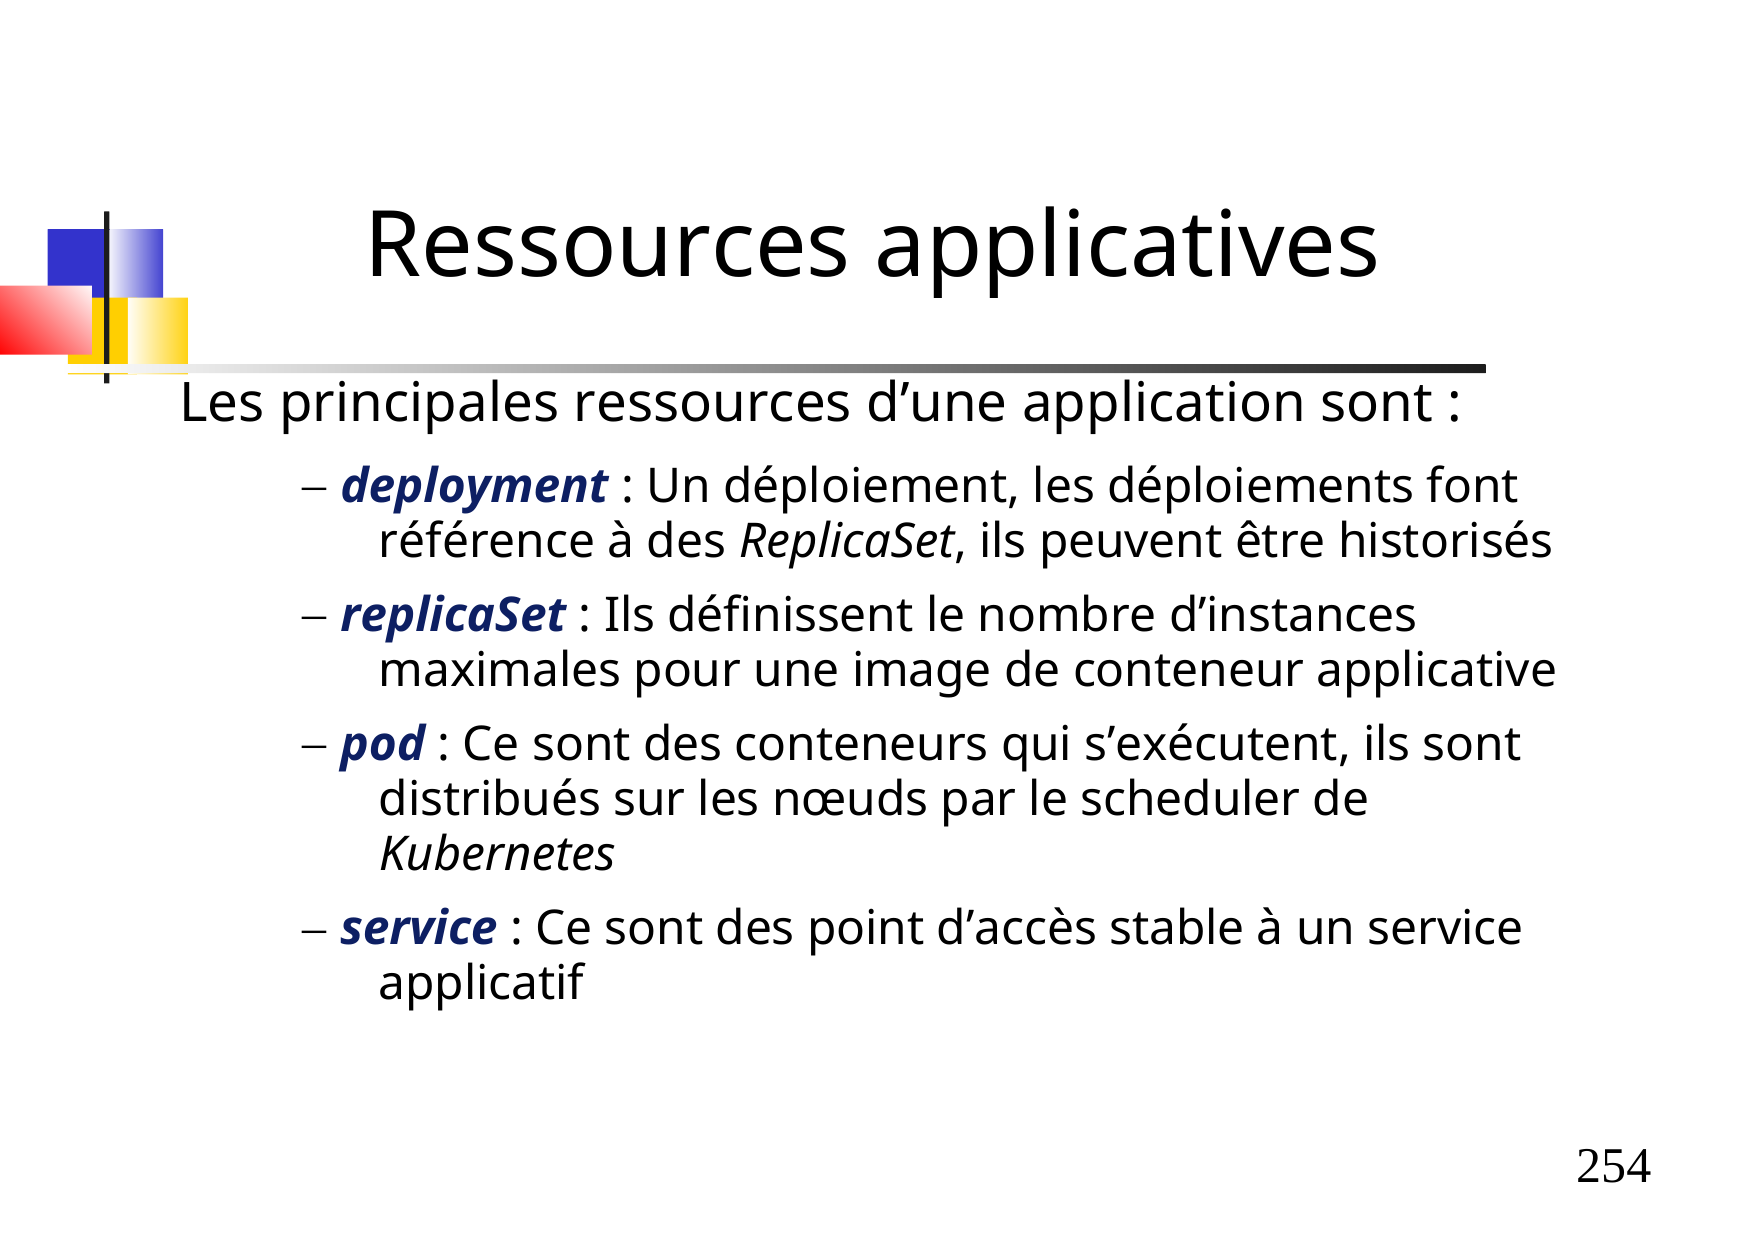

# Ressources applicatives
Les principales ressources d’une application sont :
deployment : Un déploiement, les déploiements font référence à des ReplicaSet, ils peuvent être historisés
replicaSet : Ils définissent le nombre d’instances maximales pour une image de conteneur applicative
pod : Ce sont des conteneurs qui s’exécutent, ils sont distribués sur les nœuds par le scheduler de Kubernetes
service : Ce sont des point d’accès stable à un service applicatif